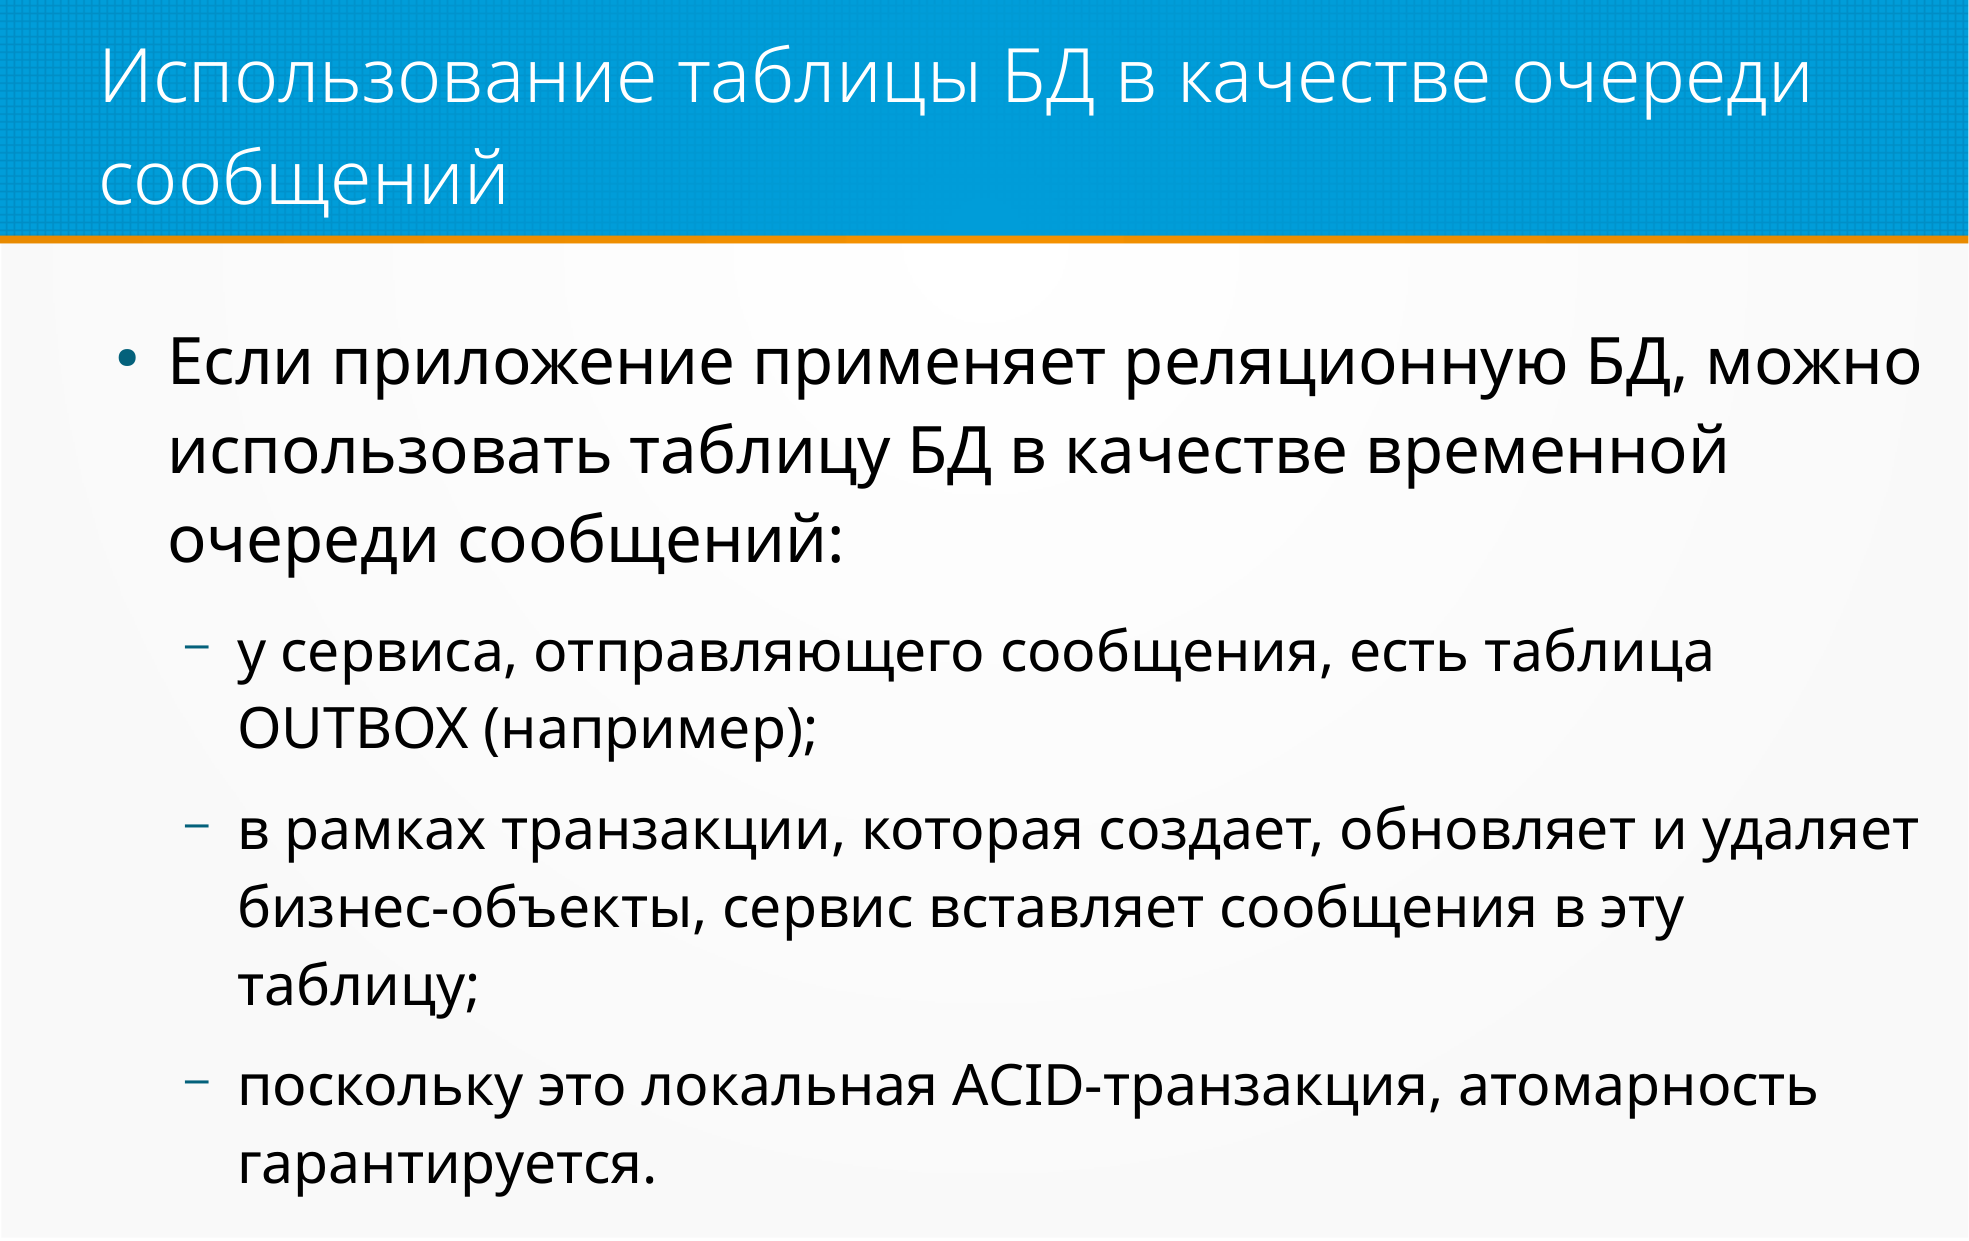

# Использование таблицы БД в качестве очереди сообщений
Если приложение применяет реляционную БД, можно использовать таблицу БД в качестве временной очереди сообщений:
у сервиса, отправляющего сообщения, есть таблица OUTBOX (например);
в рамках транзакции, которая создает, обновляет и удаляет бизнес-объекты, сервис вставляет сообщения в эту таблицу;
поскольку это локальная ACID-транзакция, атомарность гарантируется.